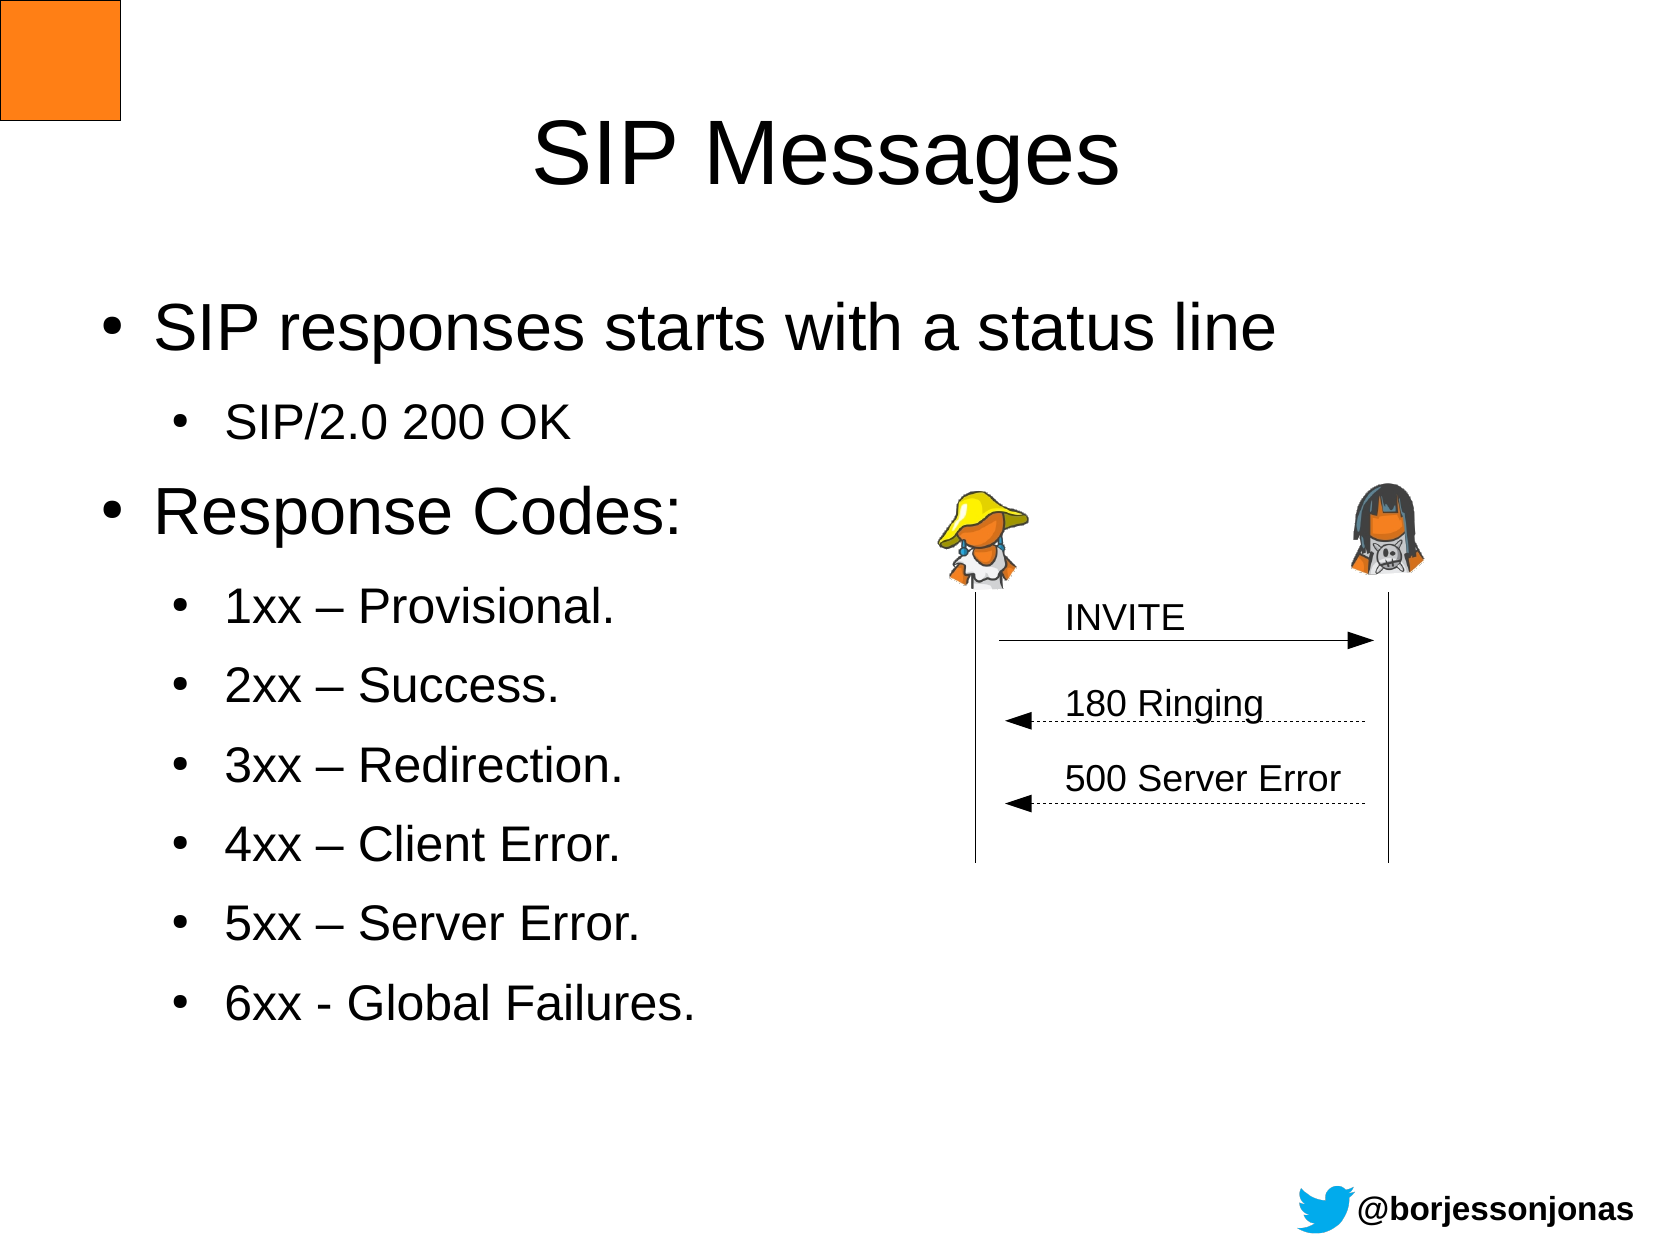

# SIP Messages
SIP responses starts with a status line
SIP/2.0 200 OK
Response Codes:
1xx – Provisional.
2xx – Success.
3xx – Redirection.
4xx – Client Error.
5xx – Server Error.
6xx - Global Failures.
INVITE
180 Ringing
500 Server Error